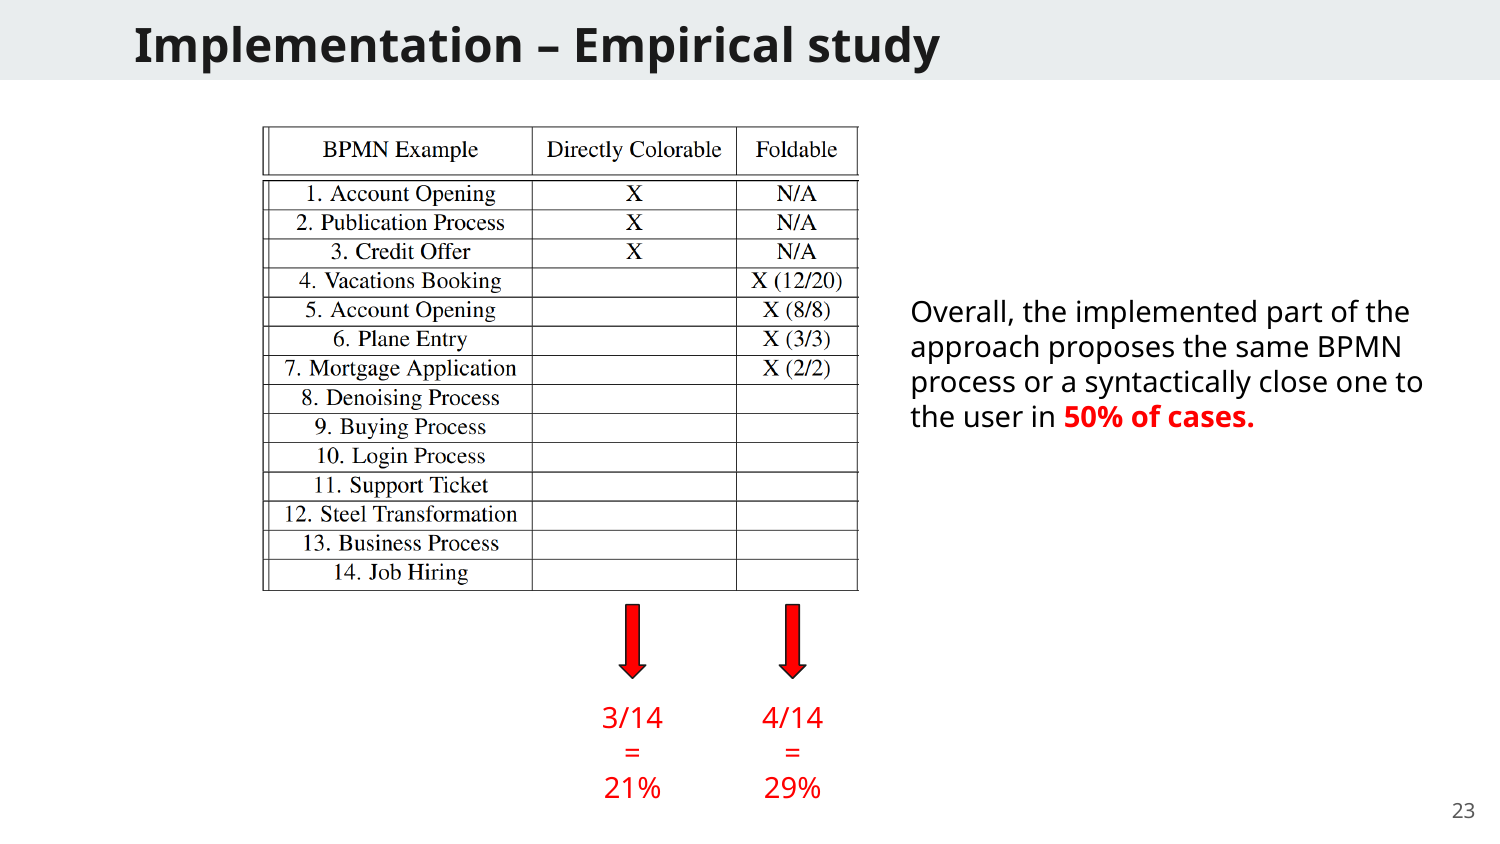

# Implementation – Empirical study
Overall, the implemented part of the approach proposes the same BPMN process or a syntactically close one to the user in 50% of cases.
3/14
=
21%
4/14
=
29%